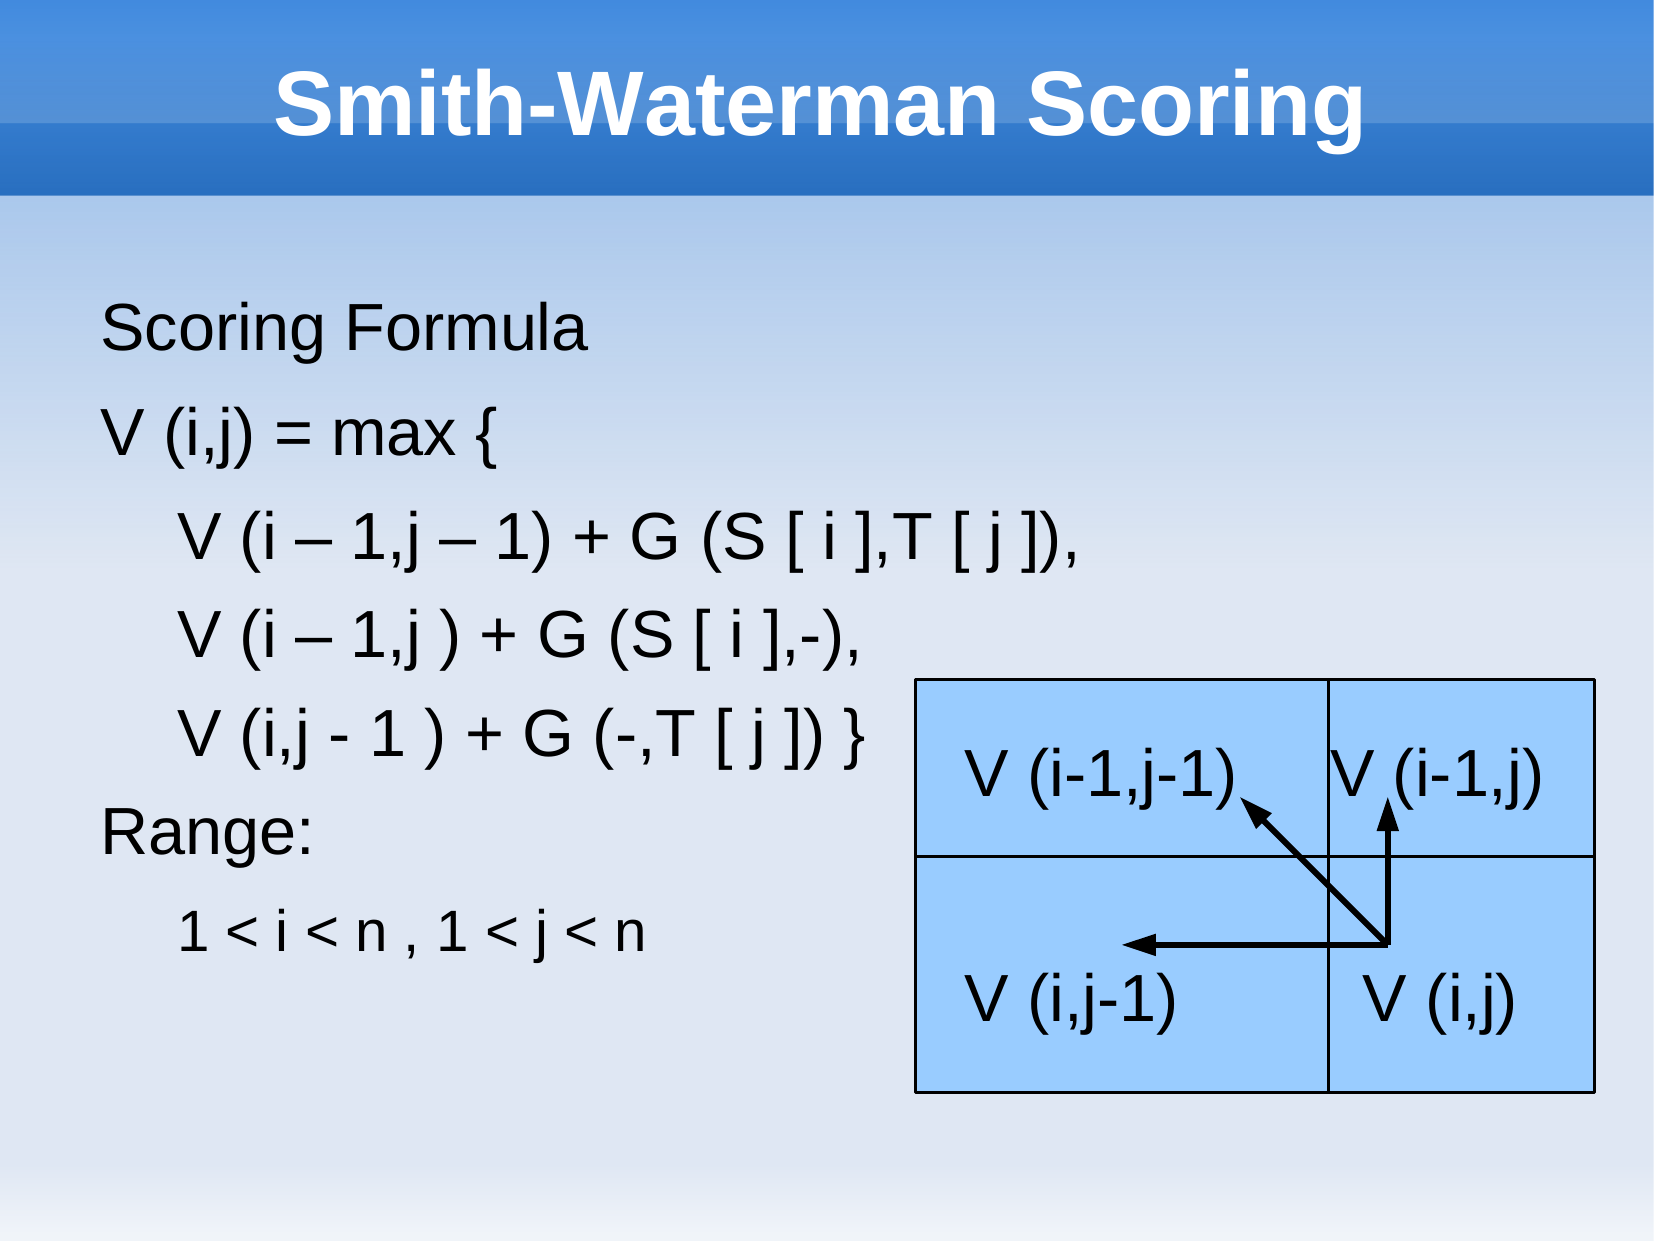

# Smith-Waterman Scoring
Scoring Formula
V (i,j) = max {
V (i – 1,j – 1) + G (S [ i ],T [ j ]),
V (i – 1,j ) + G (S [ i ],-),
V (i,j - 1 ) + G (-,T [ j ]) }
Range:
1 < i < n , 1 < j < n
V (i-1,j-1) V (i-1,j)
V (i,j-1) V (i,j)